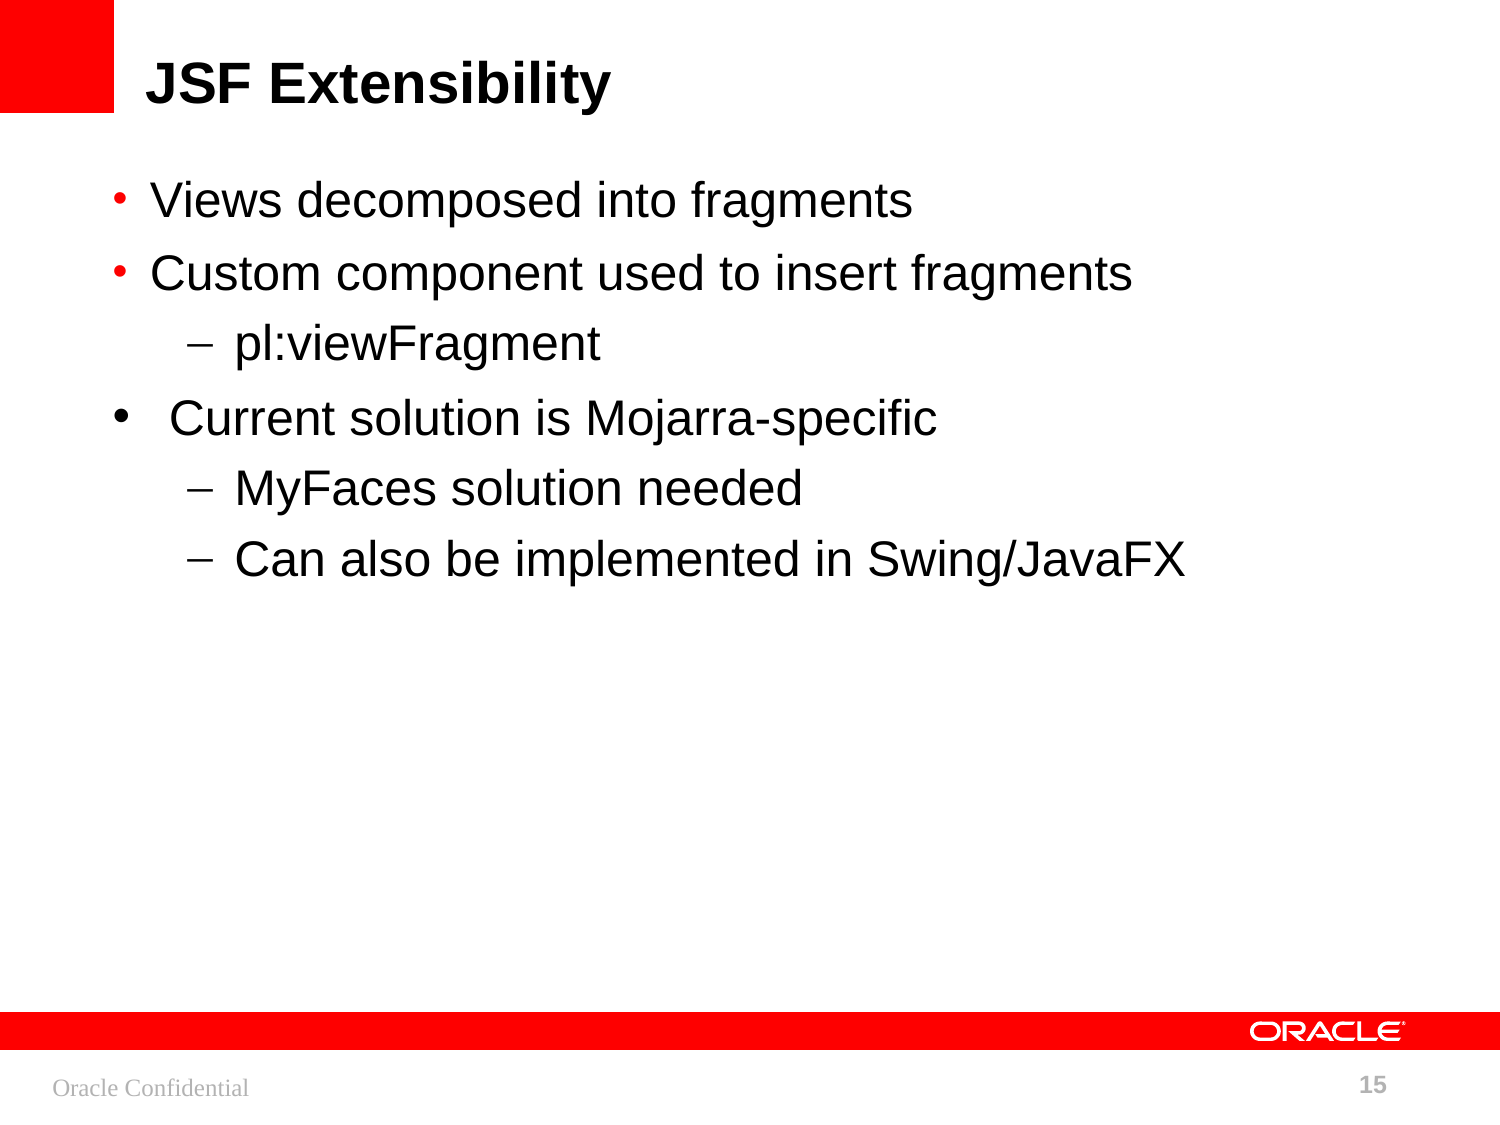

# JSF Extensibility
Views decomposed into fragments
Custom component used to insert fragments
pl:viewFragment
Current solution is Mojarra-specific
MyFaces solution needed
Can also be implemented in Swing/JavaFX